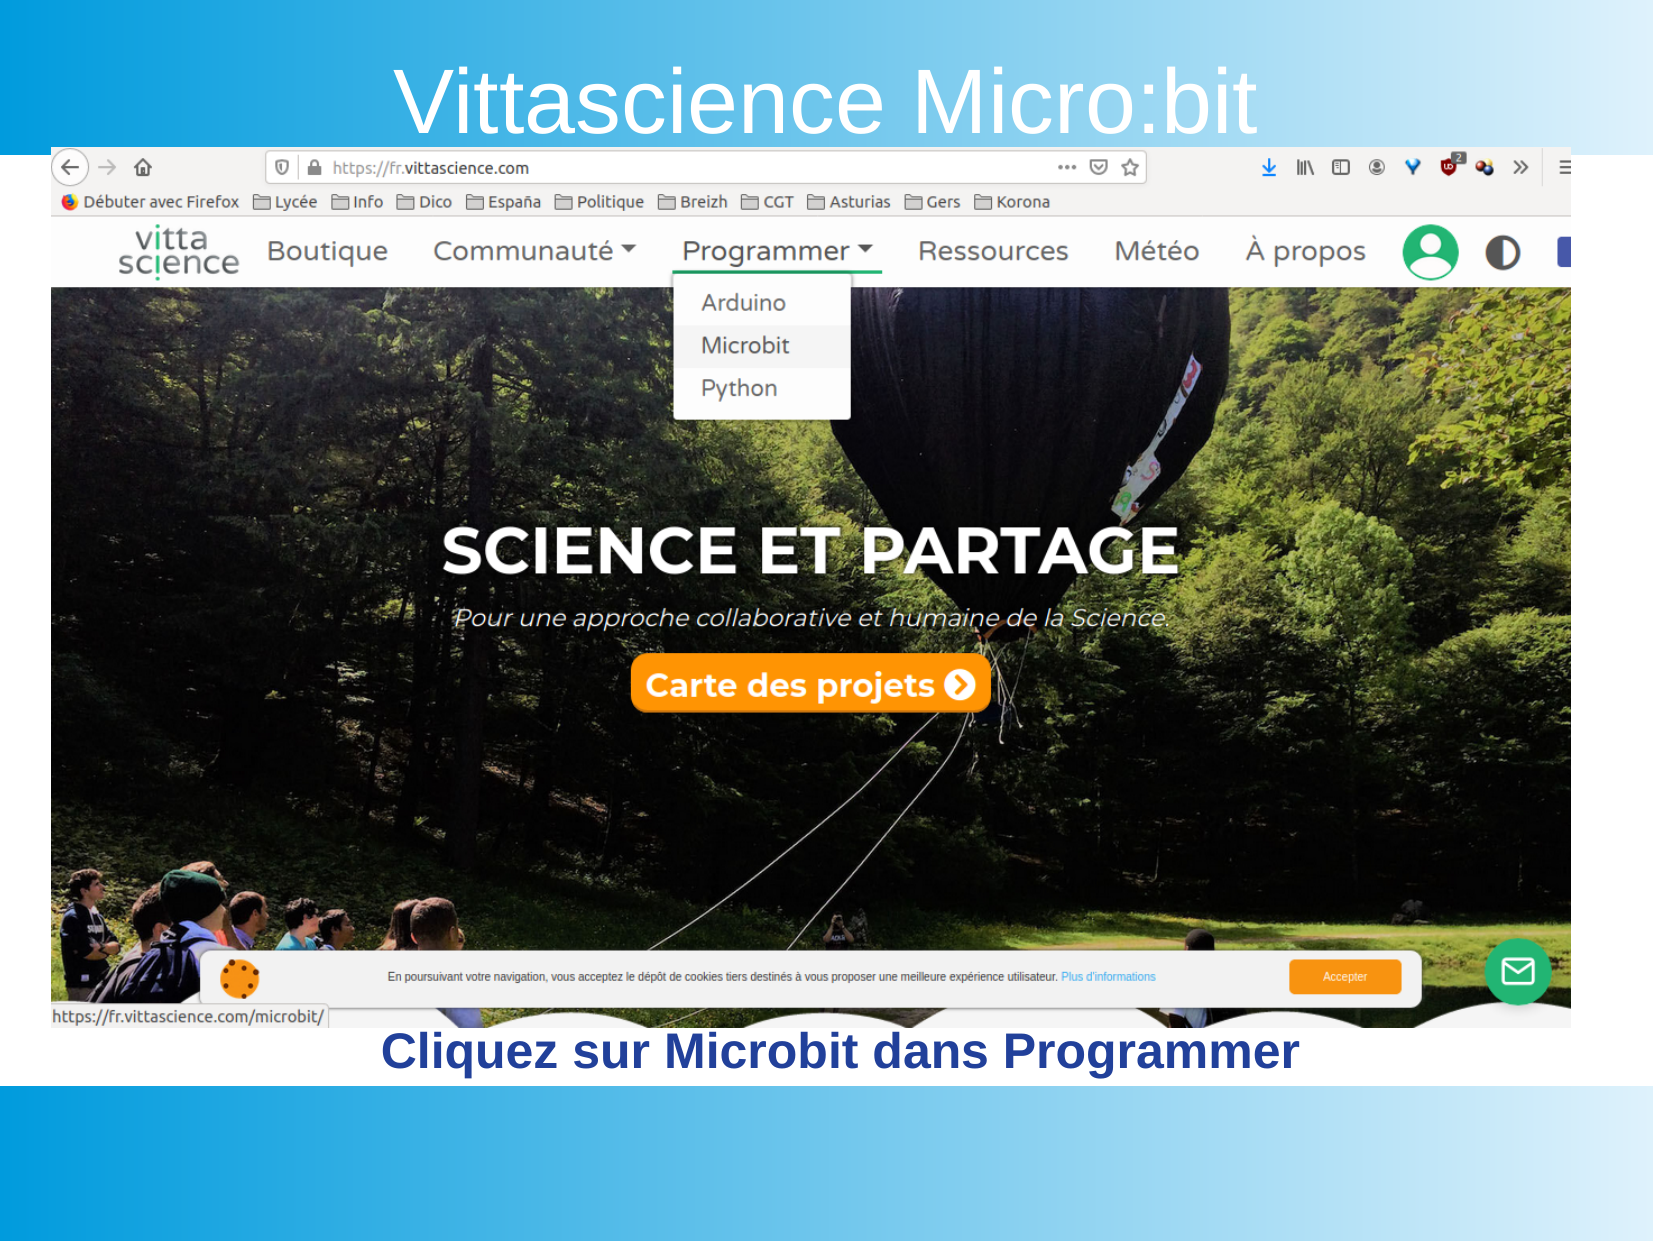

# Vittascience Micro:bit
Cliquez sur Microbit dans Programmer